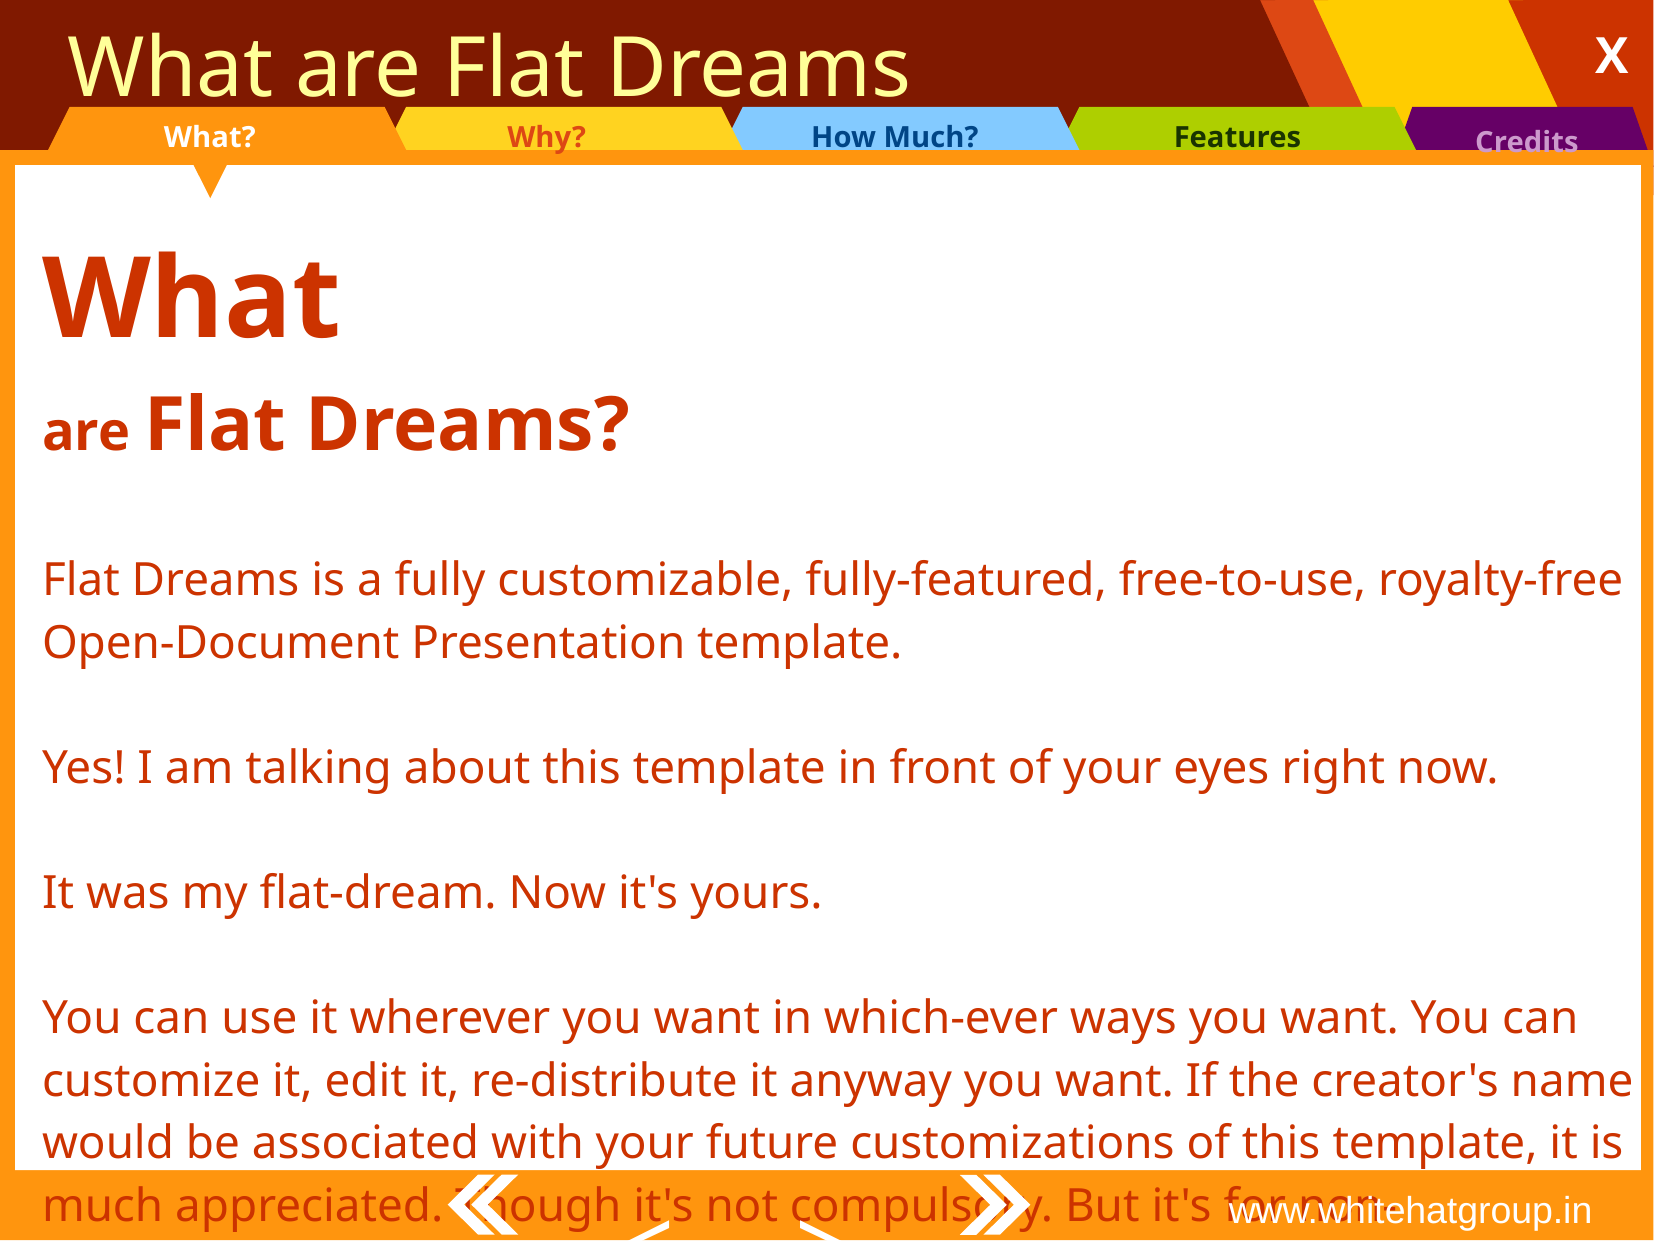

What are Flat Dreams
X
What?
Why?
How Much?
Features
Credits
What
are Flat Dreams?
Flat Dreams is a fully customizable, fully-featured, free-to-use, royalty-free Open-Document Presentation template.
Yes! I am talking about this template in front of your eyes right now.
It was my flat-dream. Now it's yours.
You can use it wherever you want in which-ever ways you want. You can customize it, edit it, re-distribute it anyway you want. If the creator's name would be associated with your future customizations of this template, it is much appreciated. Though it's not compulsory. But it's for non-commercial use. You may not sell this ODP under any circumstances without first seeking the author's written permission. I designed it free-of-charge. And I intend to keep it that way. It's made for humans by a fellow-human without a price-tag.
<
>
www.whitehatgroup.in